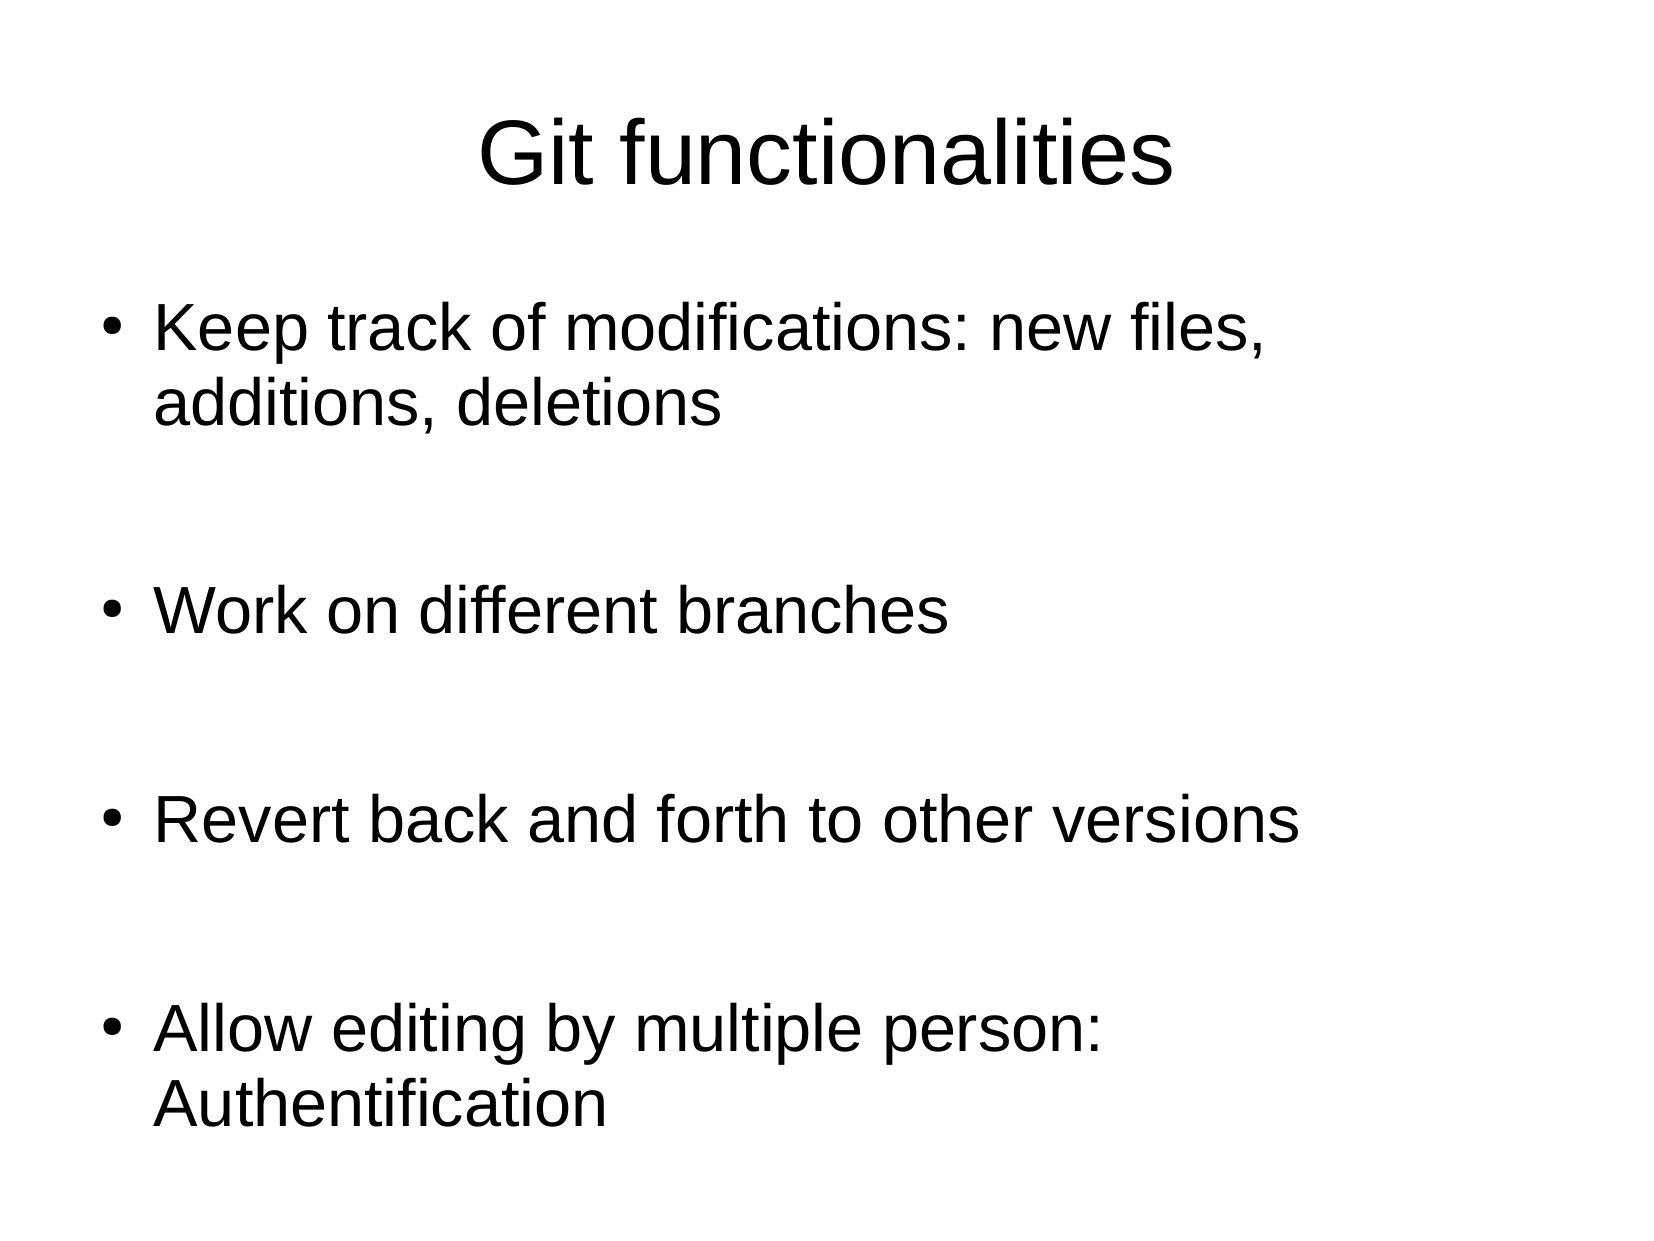

# Git functionalities
Keep track of modifications: new files, additions, deletions
Work on different branches
Revert back and forth to other versions
Allow editing by multiple person: Authentification